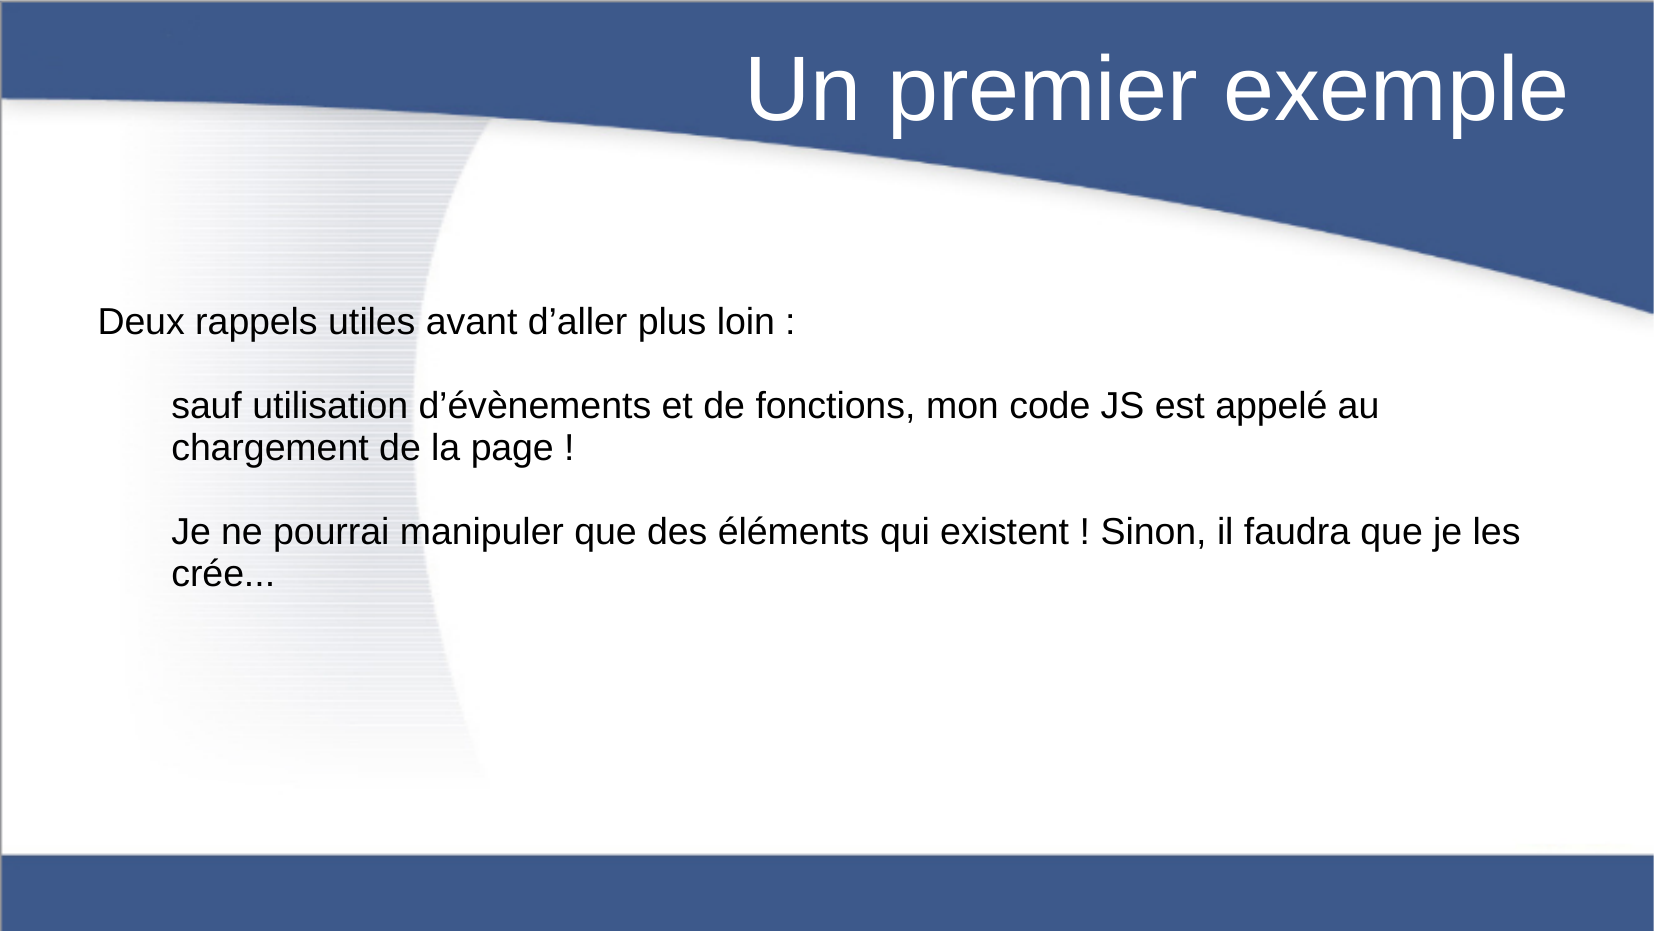

# Un premier exemple
Deux rappels utiles avant d’aller plus loin :
	sauf utilisation d’évènements et de fonctions, mon code JS est appelé au 			chargement de la page !
	Je ne pourrai manipuler que des éléments qui existent ! Sinon, il faudra que je les 	crée...